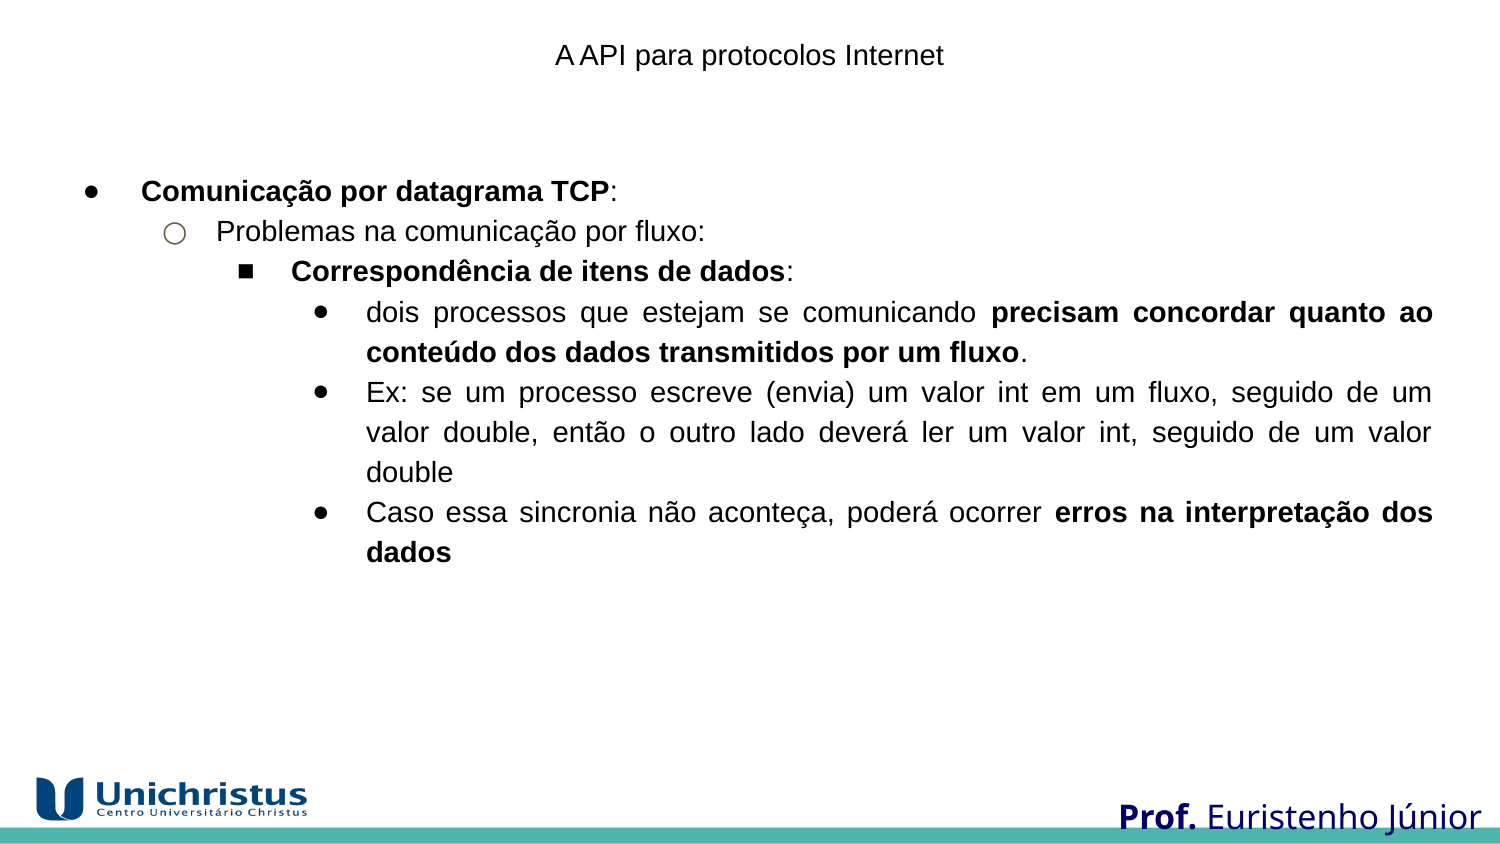

# A API para protocolos Internet
Comunicação por datagrama TCP:
Problemas na comunicação por fluxo:
Correspondência de itens de dados:
dois processos que estejam se comunicando precisam concordar quanto ao conteúdo dos dados transmitidos por um fluxo.
Ex: se um processo escreve (envia) um valor int em um fluxo, seguido de um valor double, então o outro lado deverá ler um valor int, seguido de um valor double
Caso essa sincronia não aconteça, poderá ocorrer erros na interpretação dos dados